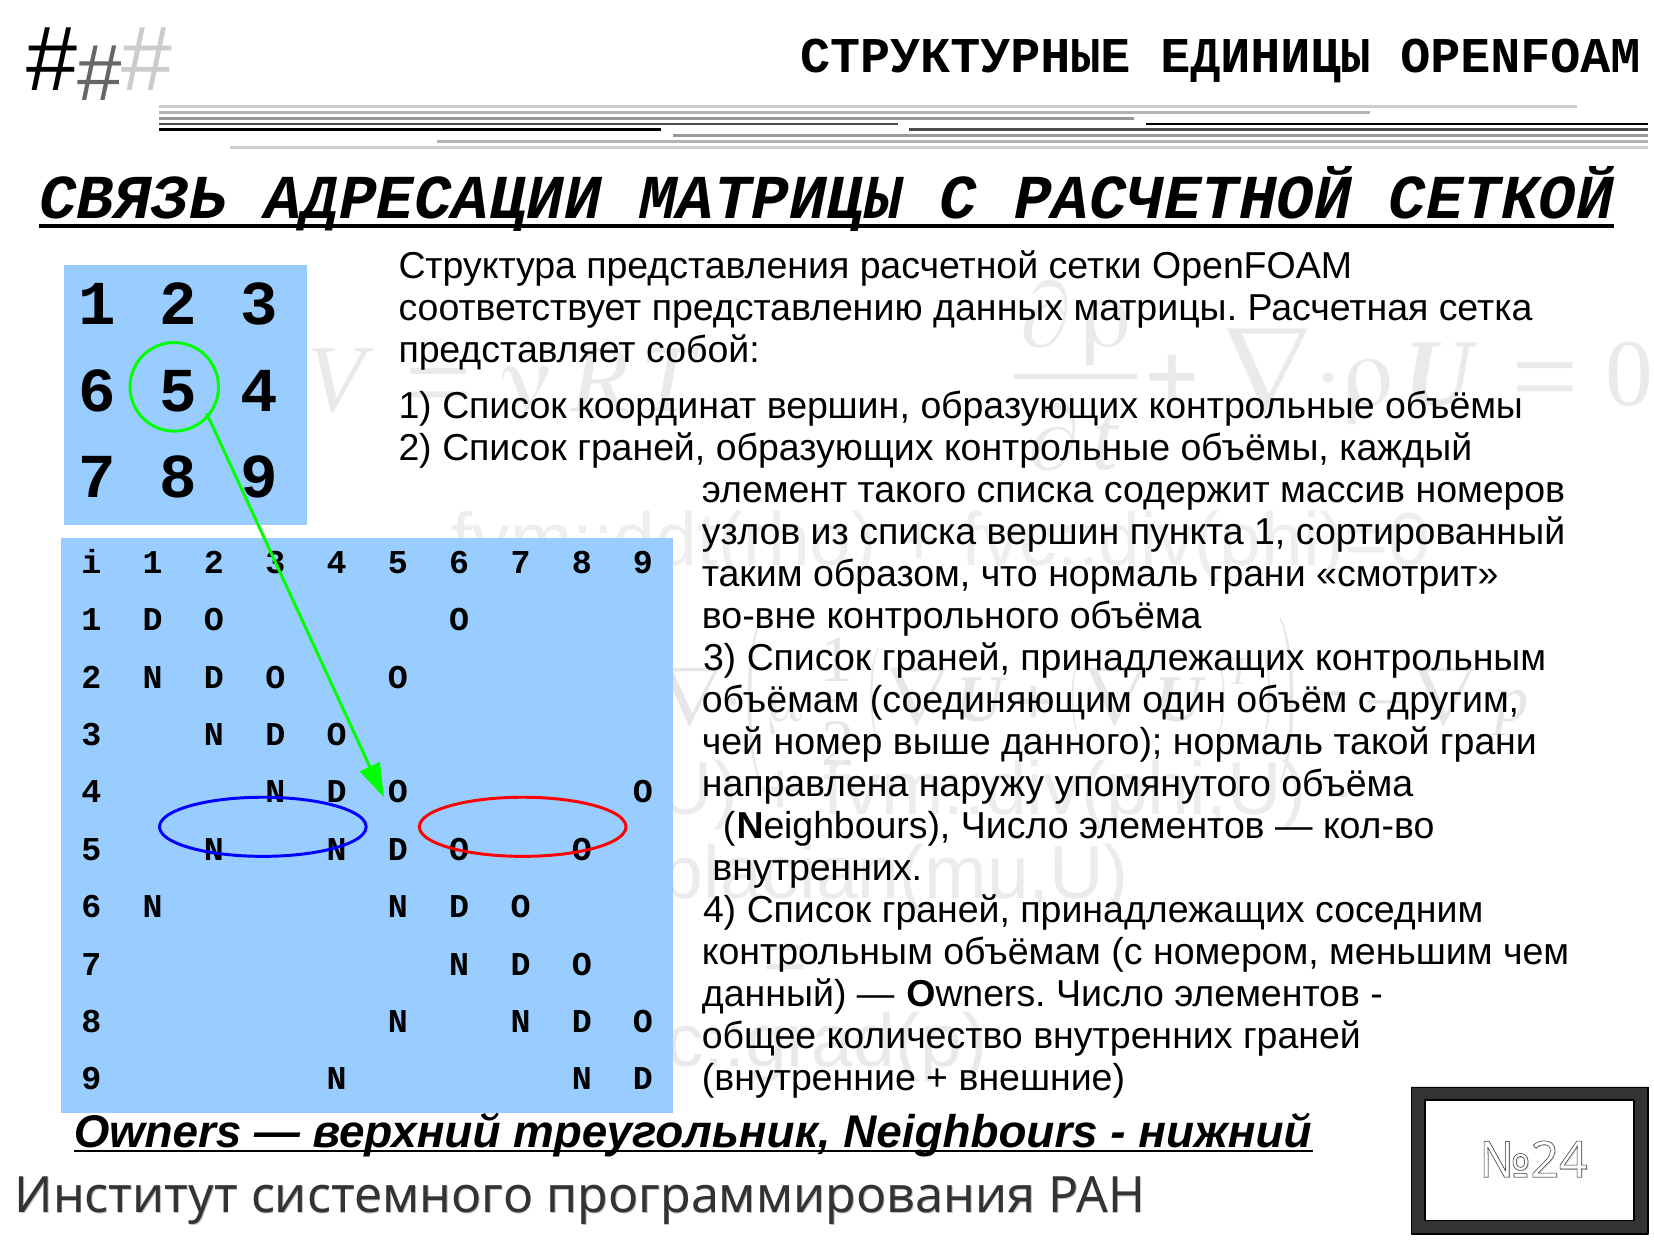

# СВЯЗЬ АДРЕСАЦИИ МАТРИЦЫ С РАСЧЕТНОЙ СЕТКОЙ
Структура представления расчетной сетки OpenFOAM соответствует представлению данных матрицы. Расчетная сетка представляет собой:
1) Список координат вершин, образующих контрольные объёмы
2) Список граней, образующих контрольные объёмы, каждый
 элемент такого списка содержит массив номеров
 узлов из списка вершин пункта 1, сортированный
 таким образом, что нормаль грани «смотрит»
 во-вне контрольного объёма
 3) Список граней, принадлежащих контрольным
 объёмам (соединяющим один объём с другим,
 чей номер выше данного); нормаль такой грани направлена наружу упомянутого объёма
 (Neighbours), Число элементов — кол-во
 внутренних.
 4) Список граней, принадлежащих соседним
 контрольным объёмам (с номером, меньшим чем
 данный) — Owners. Число элементов -
 общее количество внутренних граней
 (внутренние + внешние)
| 1 | 2 | 3 |
| --- | --- | --- |
| 6 | 5 | 4 |
| 7 | 8 | 9 |
| i | 1 | 2 | 3 | 4 | 5 | 6 | 7 | 8 | 9 |
| --- | --- | --- | --- | --- | --- | --- | --- | --- | --- |
| 1 | D | O | | | | O | | | |
| 2 | N | D | O | | O | | | | |
| 3 | | N | D | O | | | | | |
| 4 | | | N | D | O | | | | O |
| 5 | | N | | N | D | O | | O | |
| 6 | N | | | | N | D | O | | |
| 7 | | | | | | N | D | O | |
| 8 | | | | | N | | N | D | O |
| 9 | | | | N | | | | N | D |
Owners — верхний треугольник, Neighbours - нижний